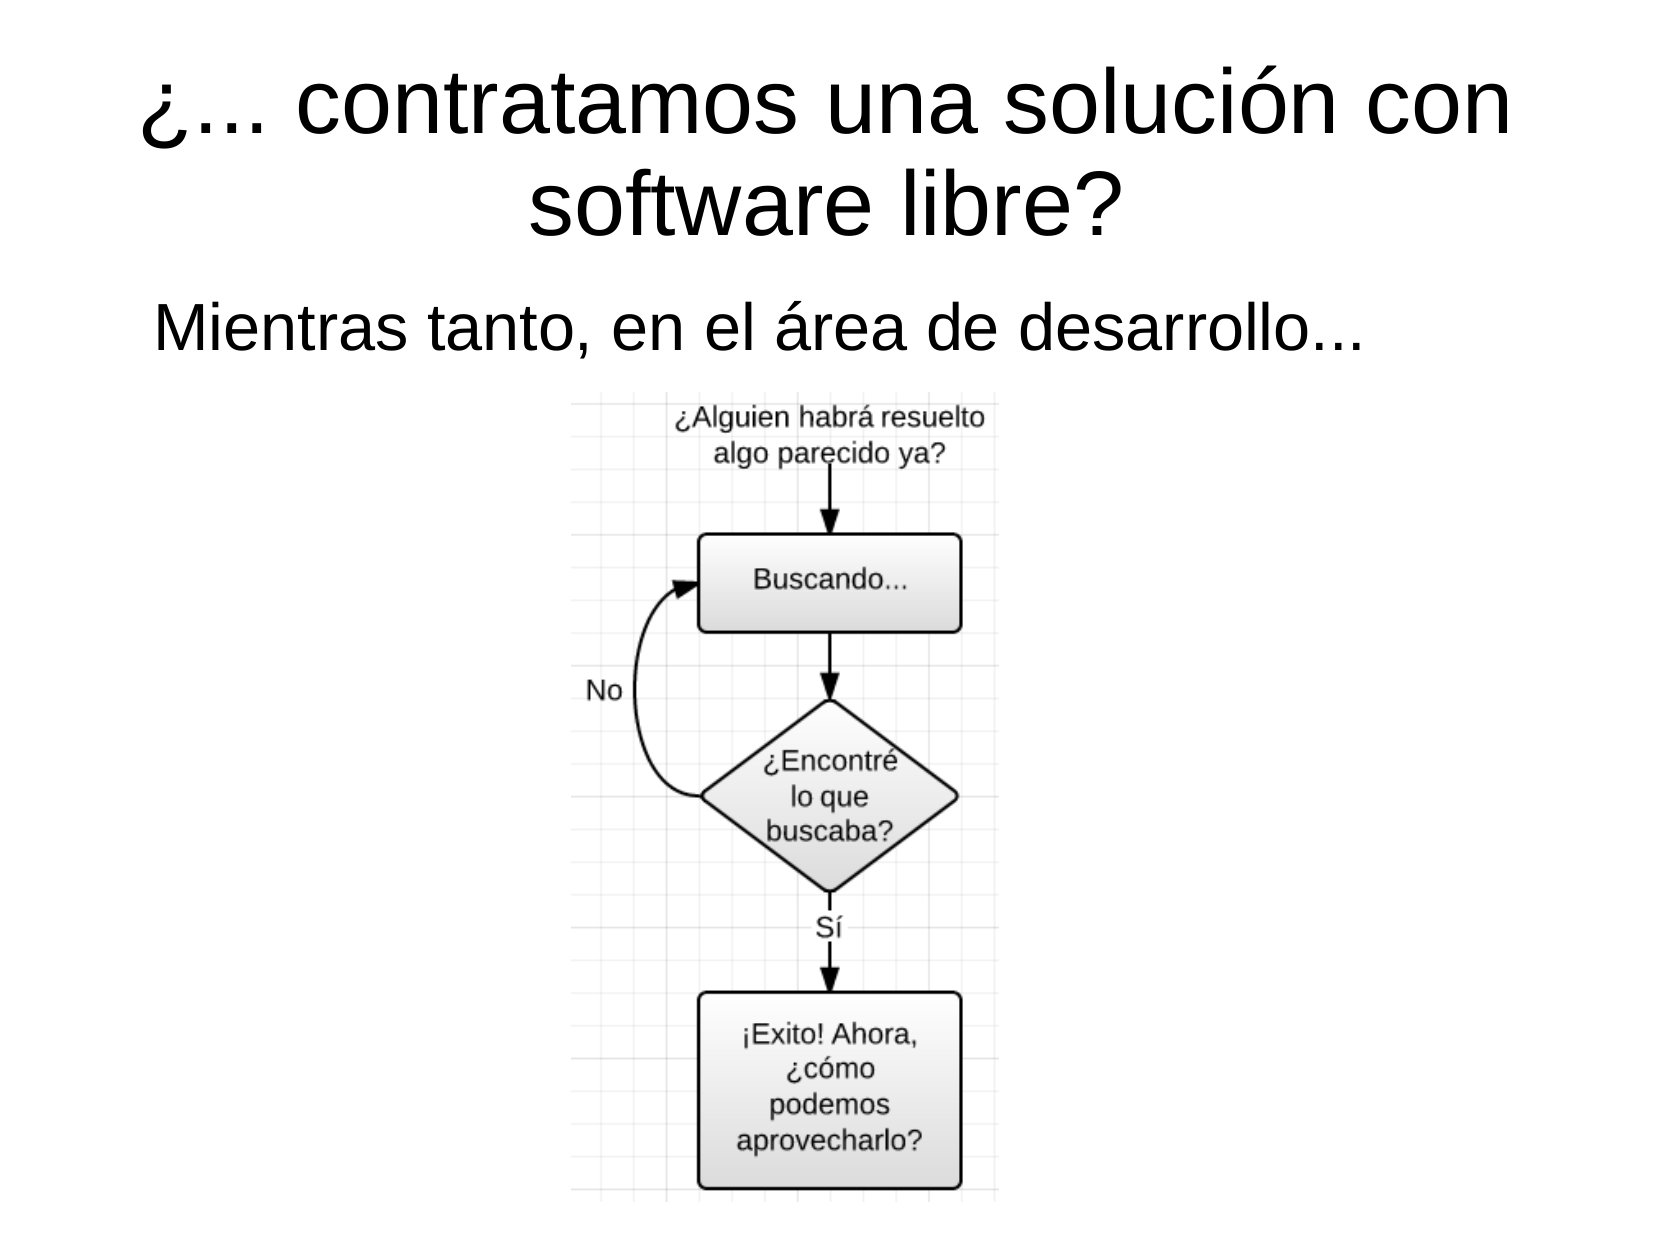

# ¿... contratamos una solución con software libre?
Mientras tanto, en el área de desarrollo...